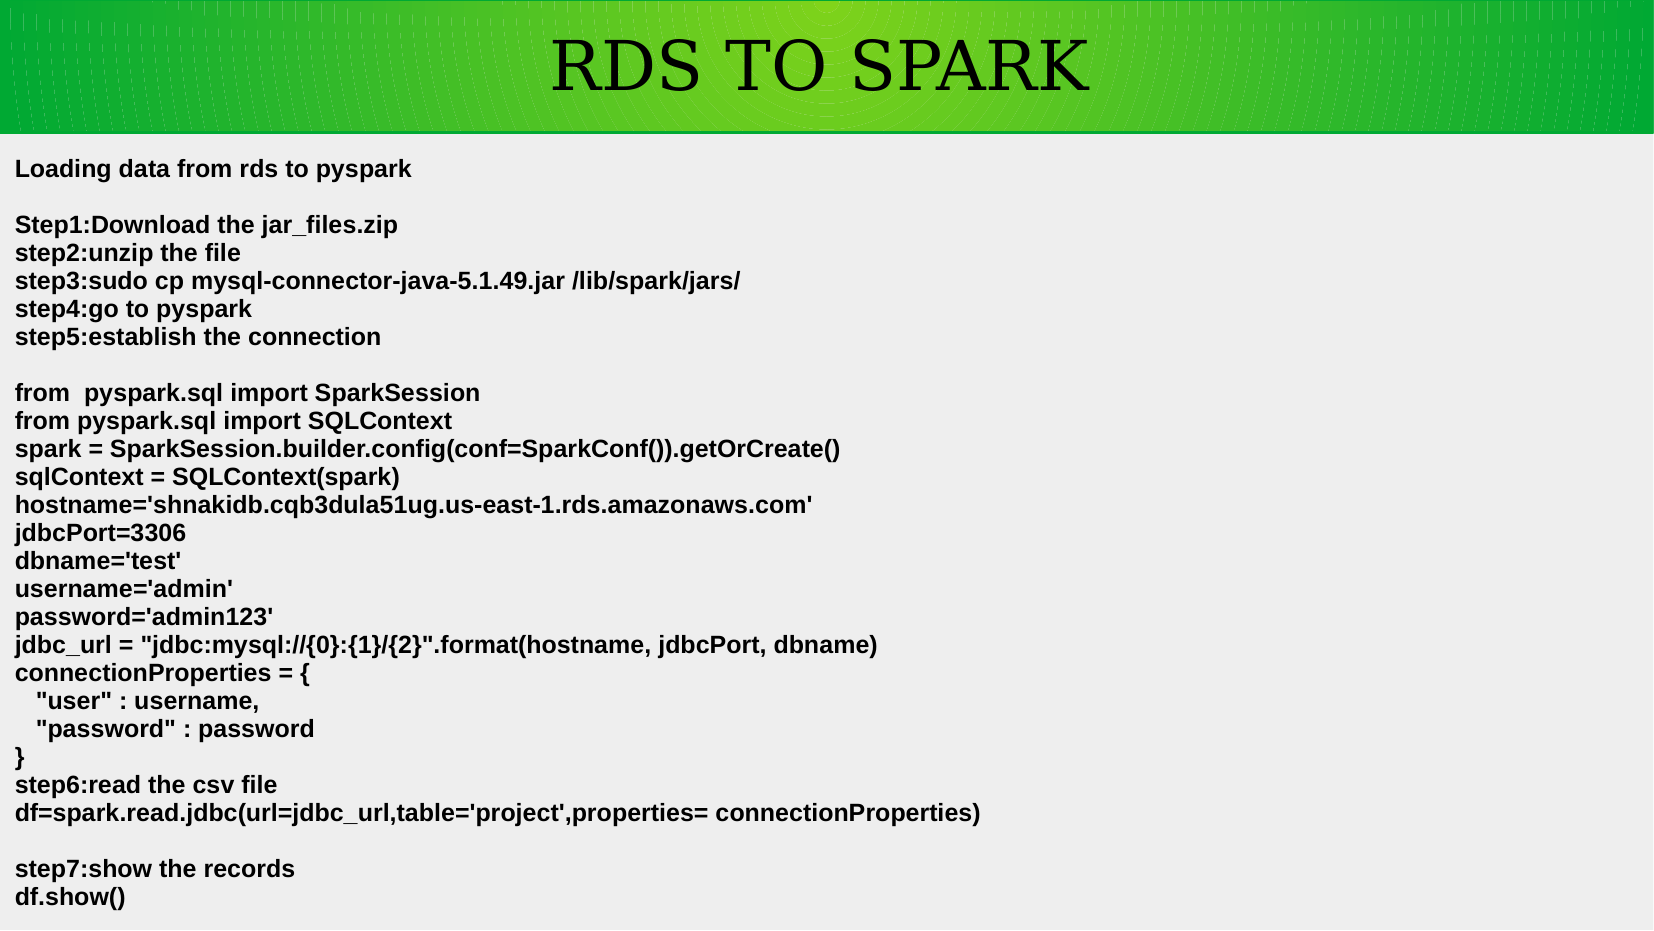

# RDS TO SPARK
Loading data from rds to pyspark
Step1:Download the jar_files.zip
step2:unzip the file
step3:sudo cp mysql-connector-java-5.1.49.jar /lib/spark/jars/
step4:go to pyspark
step5:establish the connection
from pyspark.sql import SparkSession
from pyspark.sql import SQLContext
spark = SparkSession.builder.config(conf=SparkConf()).getOrCreate()
sqlContext = SQLContext(spark)
hostname='shnakidb.cqb3dula51ug.us-east-1.rds.amazonaws.com'
jdbcPort=3306
dbname='test'
username='admin'
password='admin123'
jdbc_url = "jdbc:mysql://{0}:{1}/{2}".format(hostname, jdbcPort, dbname)
connectionProperties = {
 "user" : username,
 "password" : password
}
step6:read the csv file
df=spark.read.jdbc(url=jdbc_url,table='project',properties= connectionProperties)
step7:show the records
df.show()